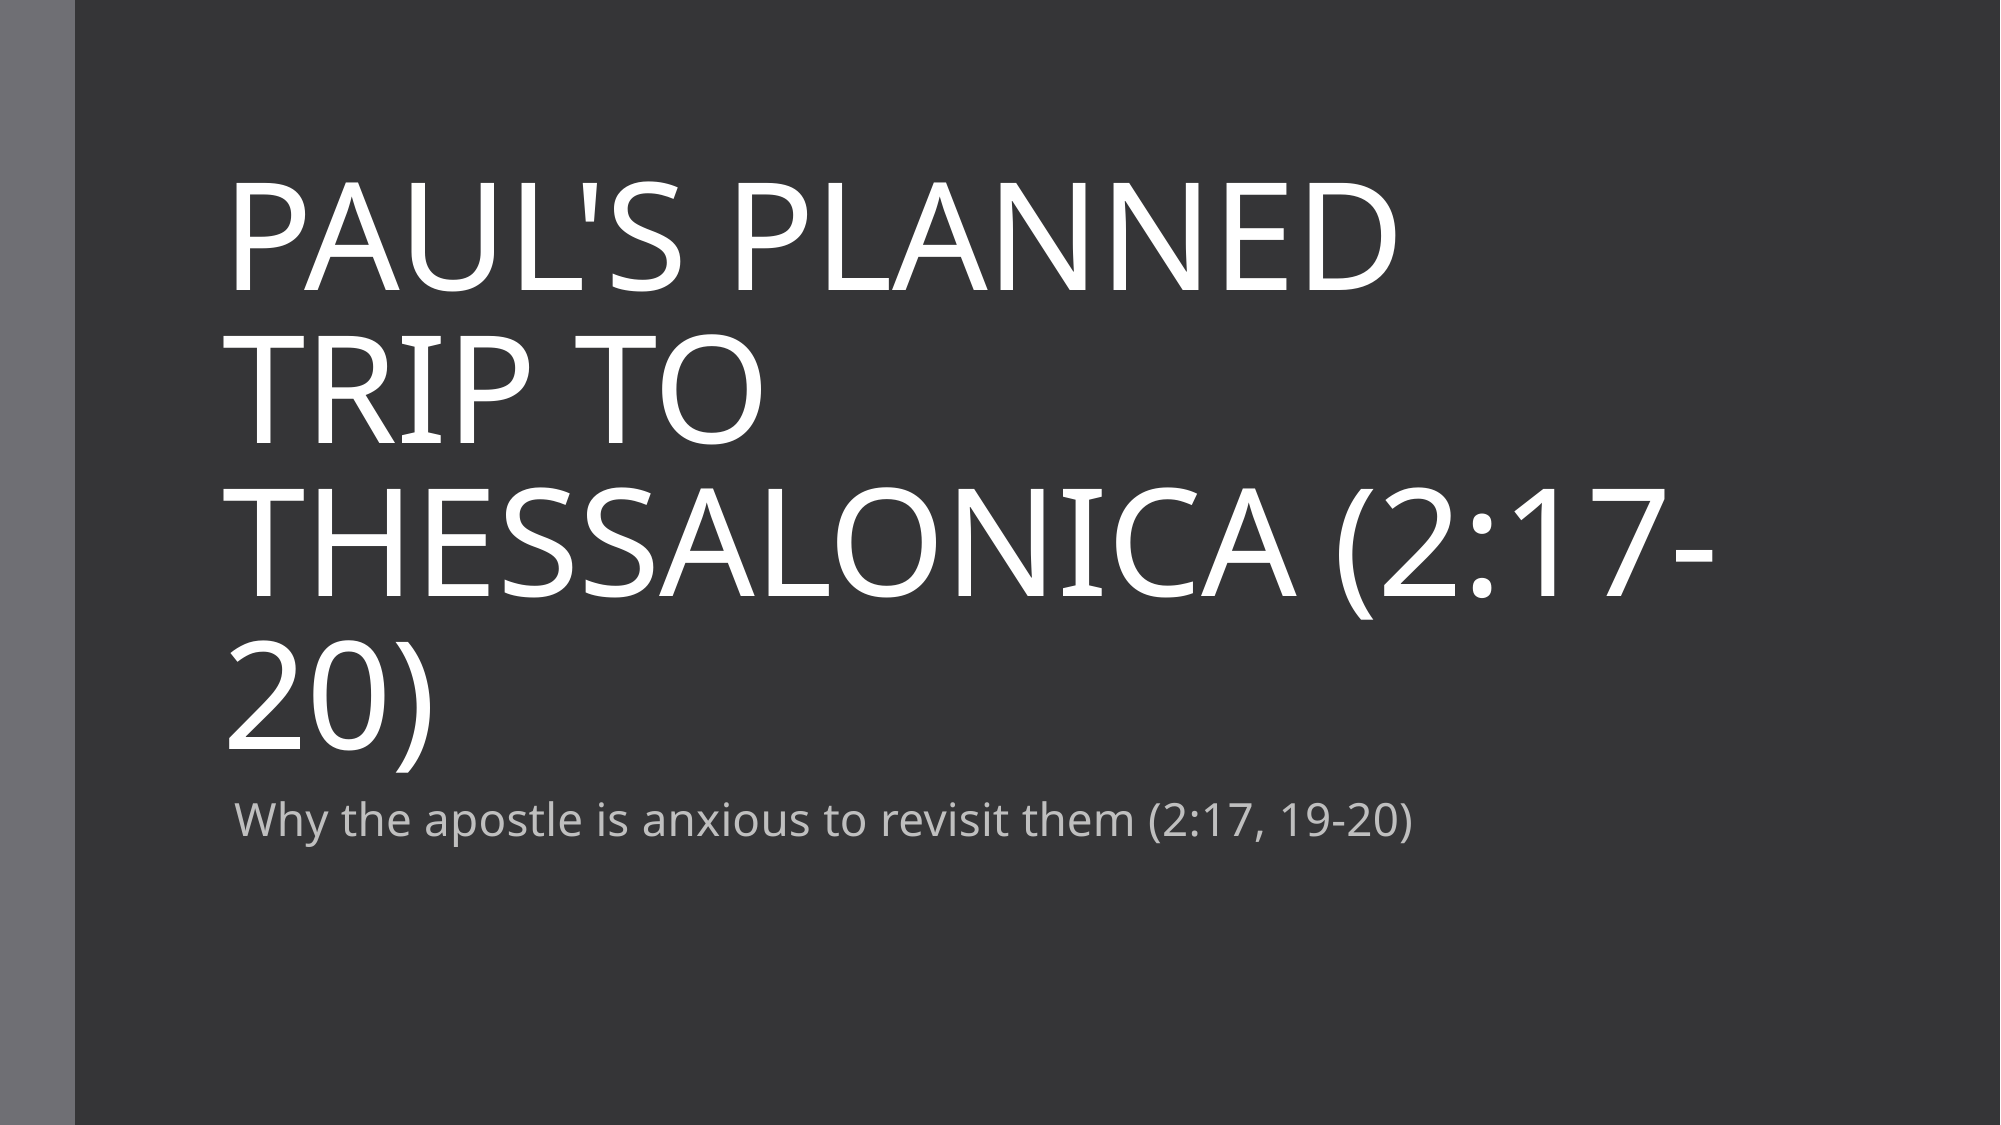

# PAUL'S PLANNED TRIP TO THESSALONICA (2:17-20)
 Why the apostle is anxious to revisit them (2:17, 19-20)